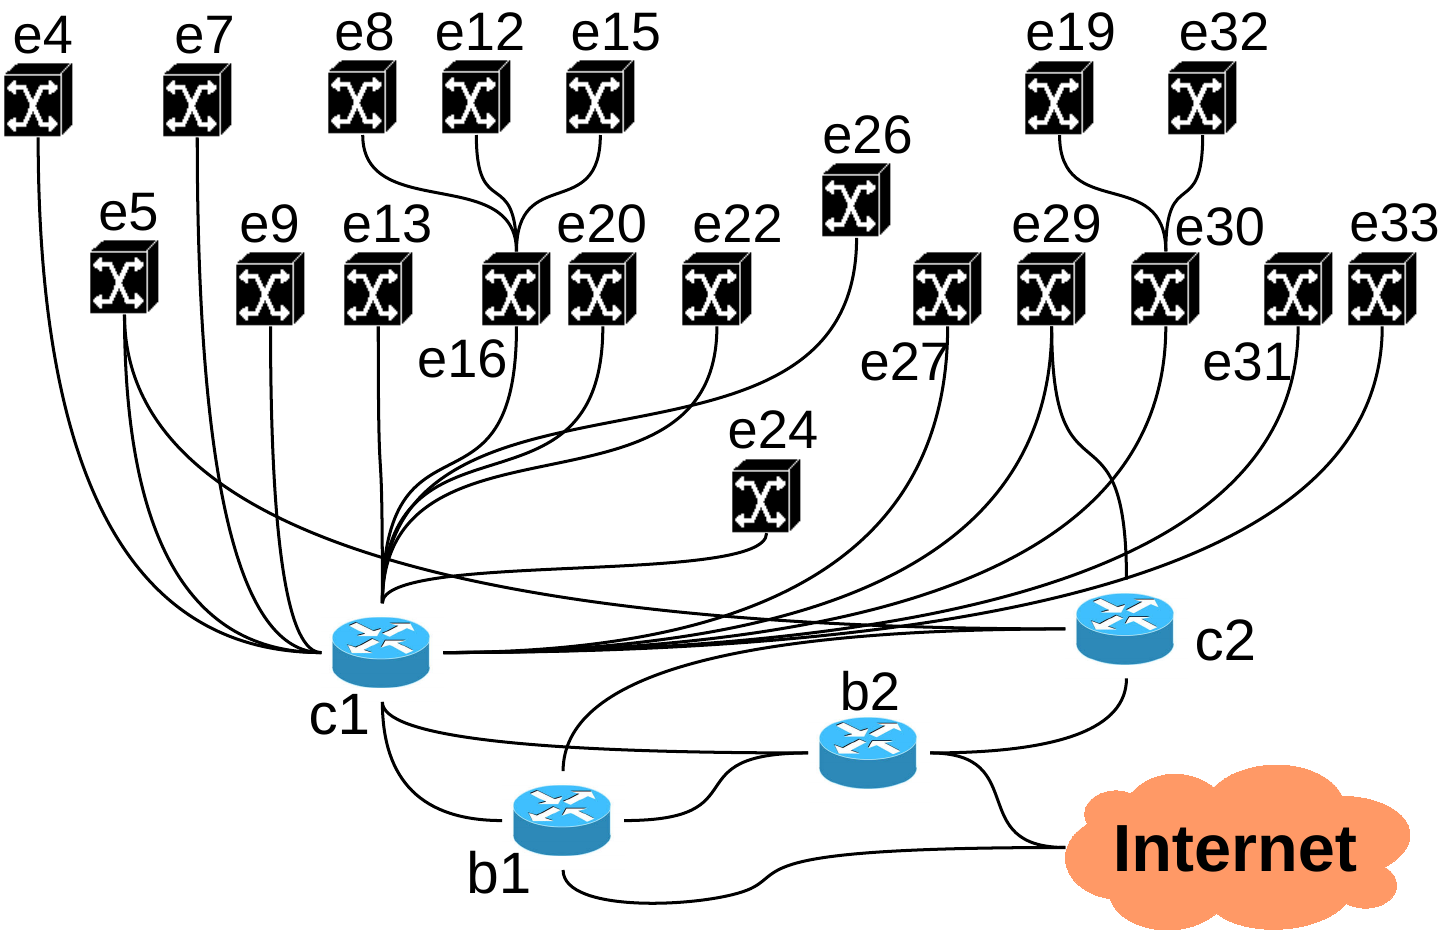

e8
e12
e19
e15
e32
e4
e7
e26
e5
e33
e13
e20
e9
e22
e29
e30
e16
e27
e31
e24
c2
b2
c1
Internet
b1